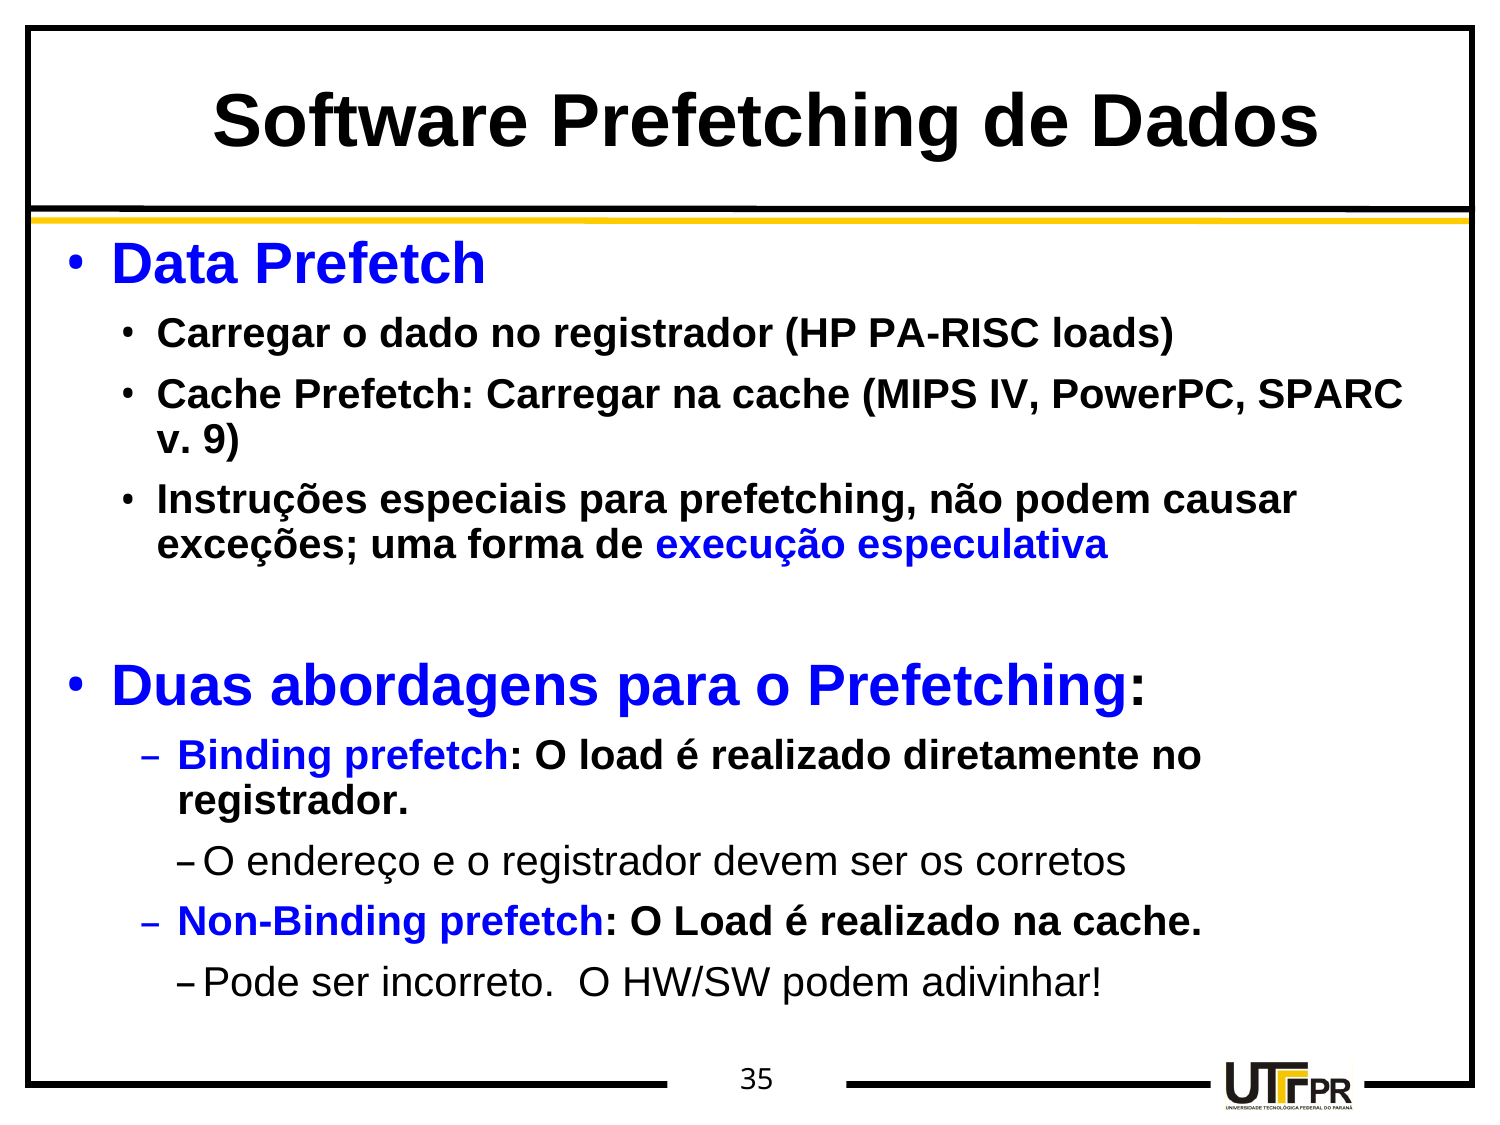

# Software Prefetching de Dados
Data Prefetch
Carregar o dado no registrador (HP PA-RISC loads)
Cache Prefetch: Carregar na cache (MIPS IV, PowerPC, SPARC v. 9)
Instruções especiais para prefetching, não podem causar exceções; uma forma de execução especulativa
Duas abordagens para o Prefetching:
Binding prefetch: O load é realizado diretamente no registrador.
O endereço e o registrador devem ser os corretos
Non-Binding prefetch: O Load é realizado na cache.
Pode ser incorreto. O HW/SW podem adivinhar!